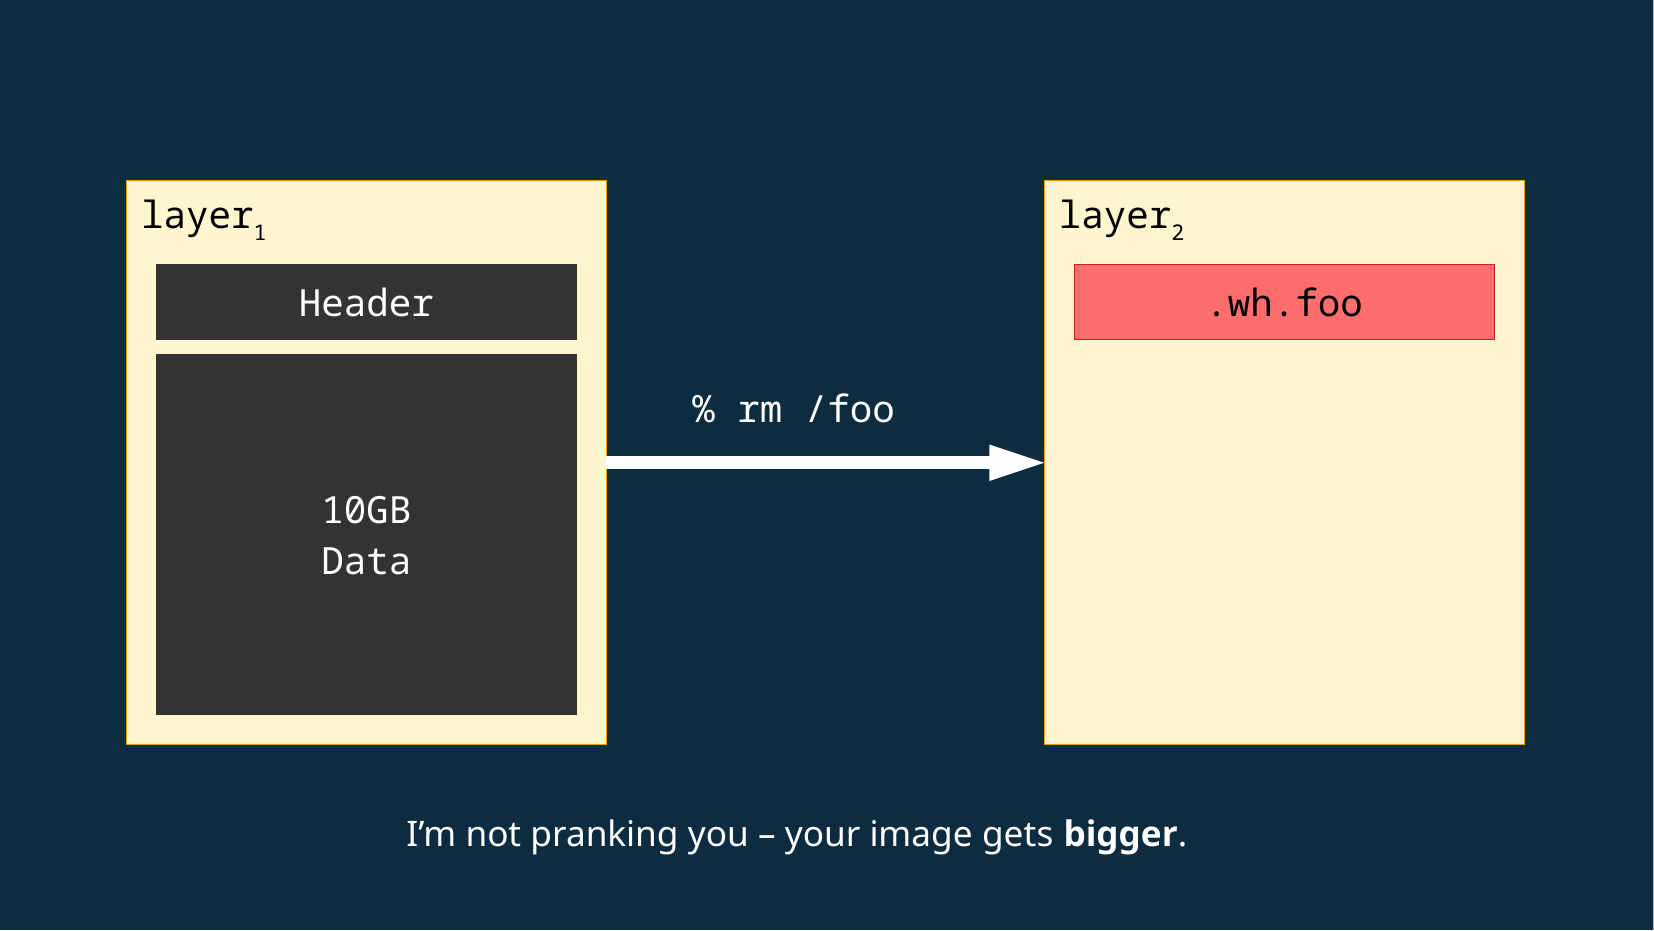

layer1
layer2
Header
.wh.foo
10GB
Data
% rm /foo
# I’m not pranking you – your image gets bigger.